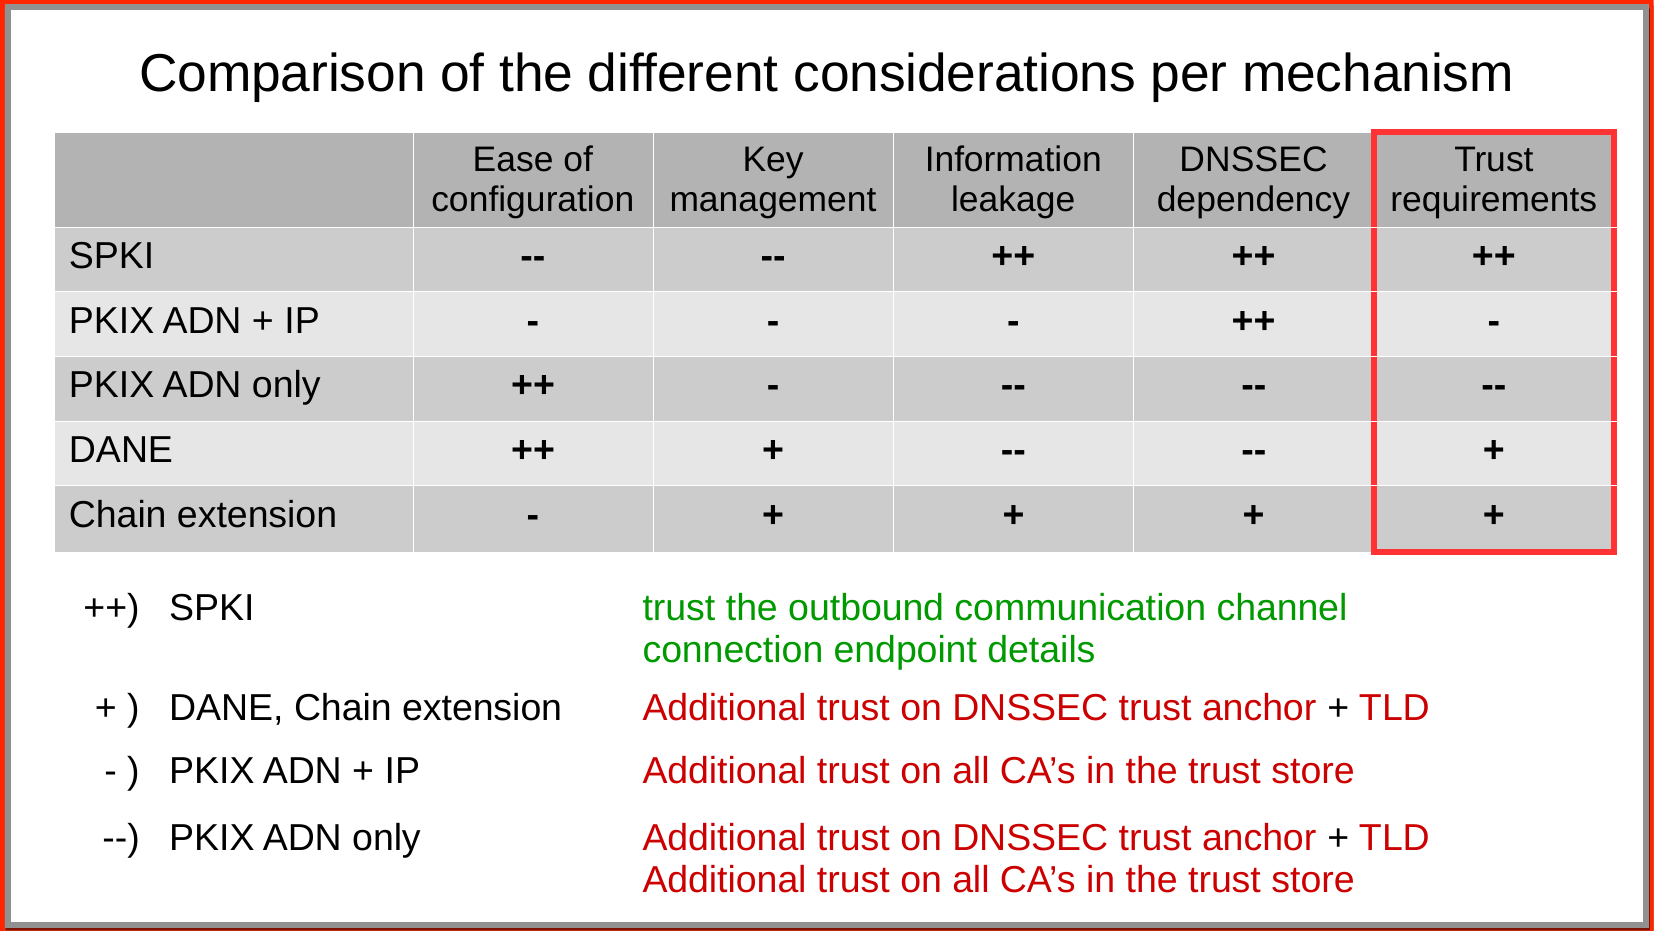

# Comparison of the different considerations per mechanism
| | Ease of configuration | Key management | Information leakage | DNSSEC dependency | Trust requirements |
| --- | --- | --- | --- | --- | --- |
| SPKI | -- | -- | ++ | ++ | ++ |
| PKIX ADN + IP | - | - | - | ++ | - |
| PKIX ADN only | ++ | - | -- | -- | -- |
| DANE | ++ | + | -- | -- | + |
| Chain extension | - | + | + | + | + |
| ++) | SPKI | trust the outbound communication channel connection endpoint details |
| --- | --- | --- |
| + ) | DANE, Chain extension | Additional trust on DNSSEC trust anchor + TLD |
| - ) | PKIX ADN + IP | Additional trust on all CA’s in the trust store |
| --) | PKIX ADN only | Additional trust on DNSSEC trust anchor + TLD Additional trust on all CA’s in the trust store |